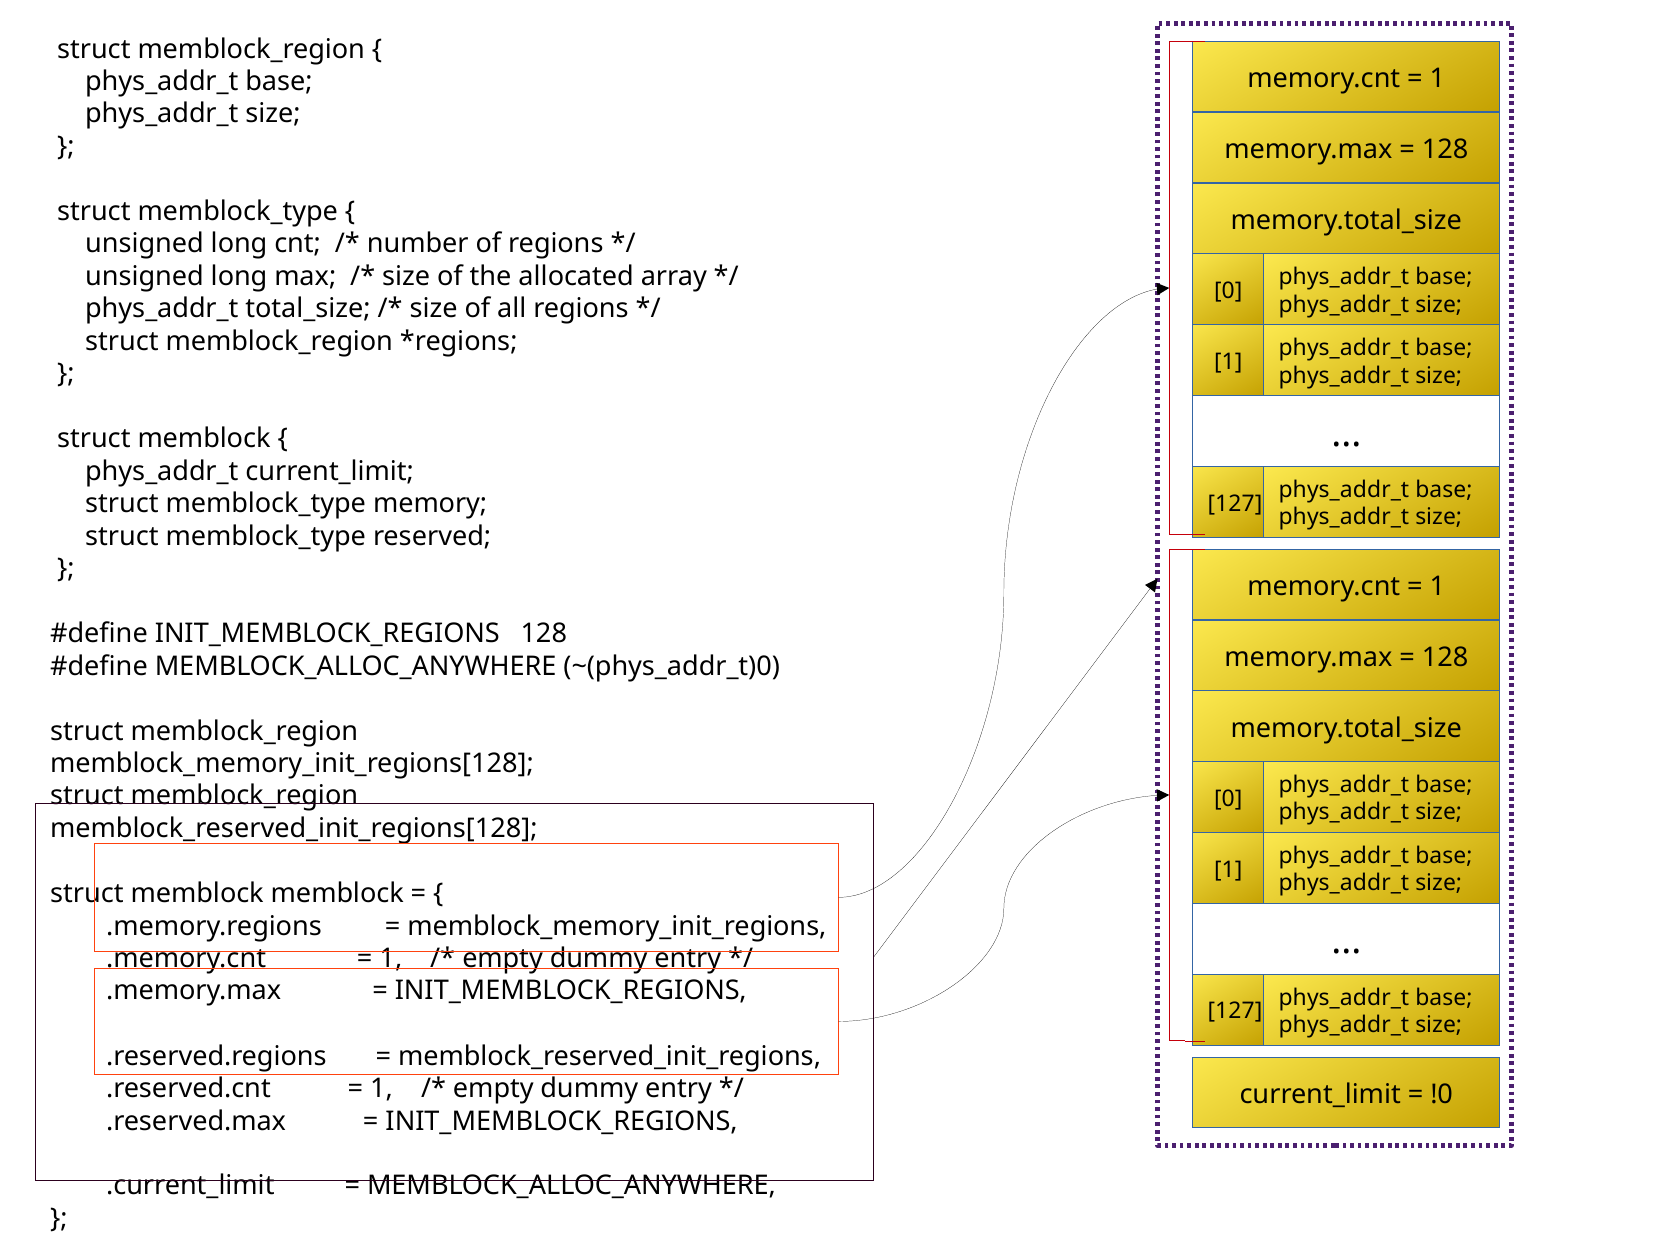

struct memblock_region {
 phys_addr_t base;
 phys_addr_t size;
 };
 struct memblock_type {
 unsigned long cnt; /* number of regions */
 unsigned long max; /* size of the allocated array */
 phys_addr_t total_size; /* size of all regions */
 struct memblock_region *regions;
 };
 struct memblock {
 phys_addr_t current_limit;
 struct memblock_type memory;
 struct memblock_type reserved;
 };
#define INIT_MEMBLOCK_REGIONS 128
#define MEMBLOCK_ALLOC_ANYWHERE (~(phys_addr_t)0)
struct memblock_region memblock_memory_init_regions[128];
struct memblock_region memblock_reserved_init_regions[128];
struct memblock memblock = {
 .memory.regions = memblock_memory_init_regions,
 .memory.cnt = 1, /* empty dummy entry */
 .memory.max = INIT_MEMBLOCK_REGIONS,
 .reserved.regions = memblock_reserved_init_regions,
 .reserved.cnt = 1, /* empty dummy entry */
 .reserved.max = INIT_MEMBLOCK_REGIONS,
 .current_limit = MEMBLOCK_ALLOC_ANYWHERE,
};
memory.cnt = 1
memory.max = 128
memory.total_size
[0]
phys_addr_t base;
phys_addr_t size;
[1]
phys_addr_t base;
phys_addr_t size;
...
[127]
phys_addr_t base;
phys_addr_t size;
memory.cnt = 1
memory.max = 128
memory.total_size
[0]
phys_addr_t base;
phys_addr_t size;
[1]
phys_addr_t base;
phys_addr_t size;
...
[127]
phys_addr_t base;
phys_addr_t size;
current_limit = !0